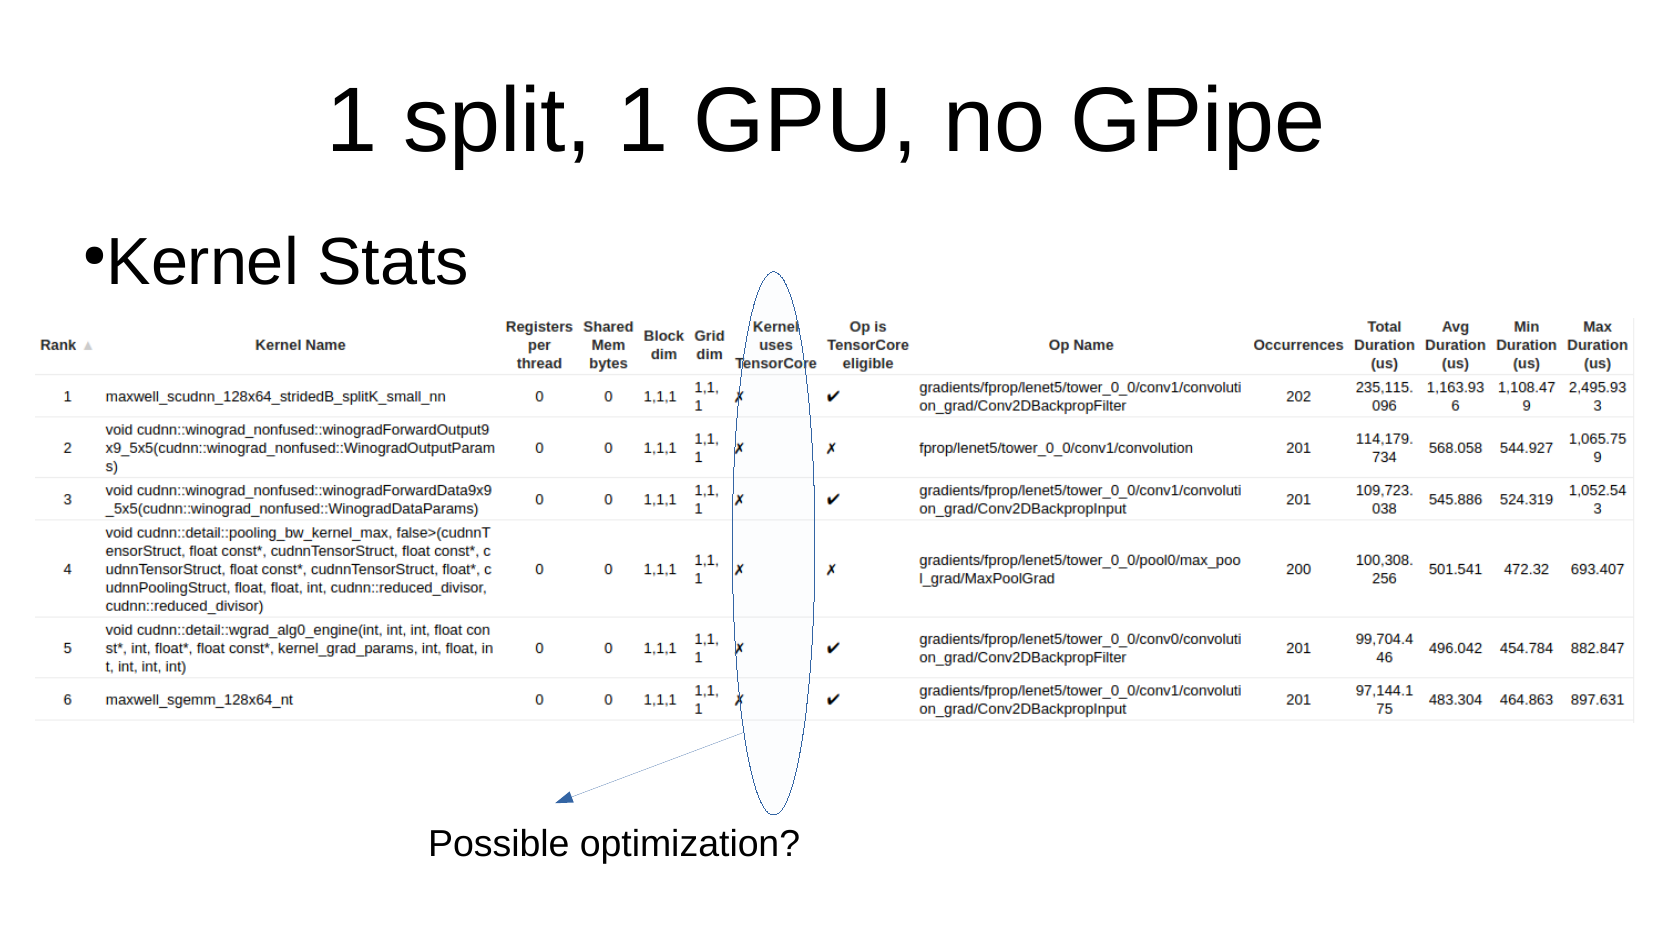

# 1 split, 1 GPU, no GPipe
Kernel Stats
Possible optimization?